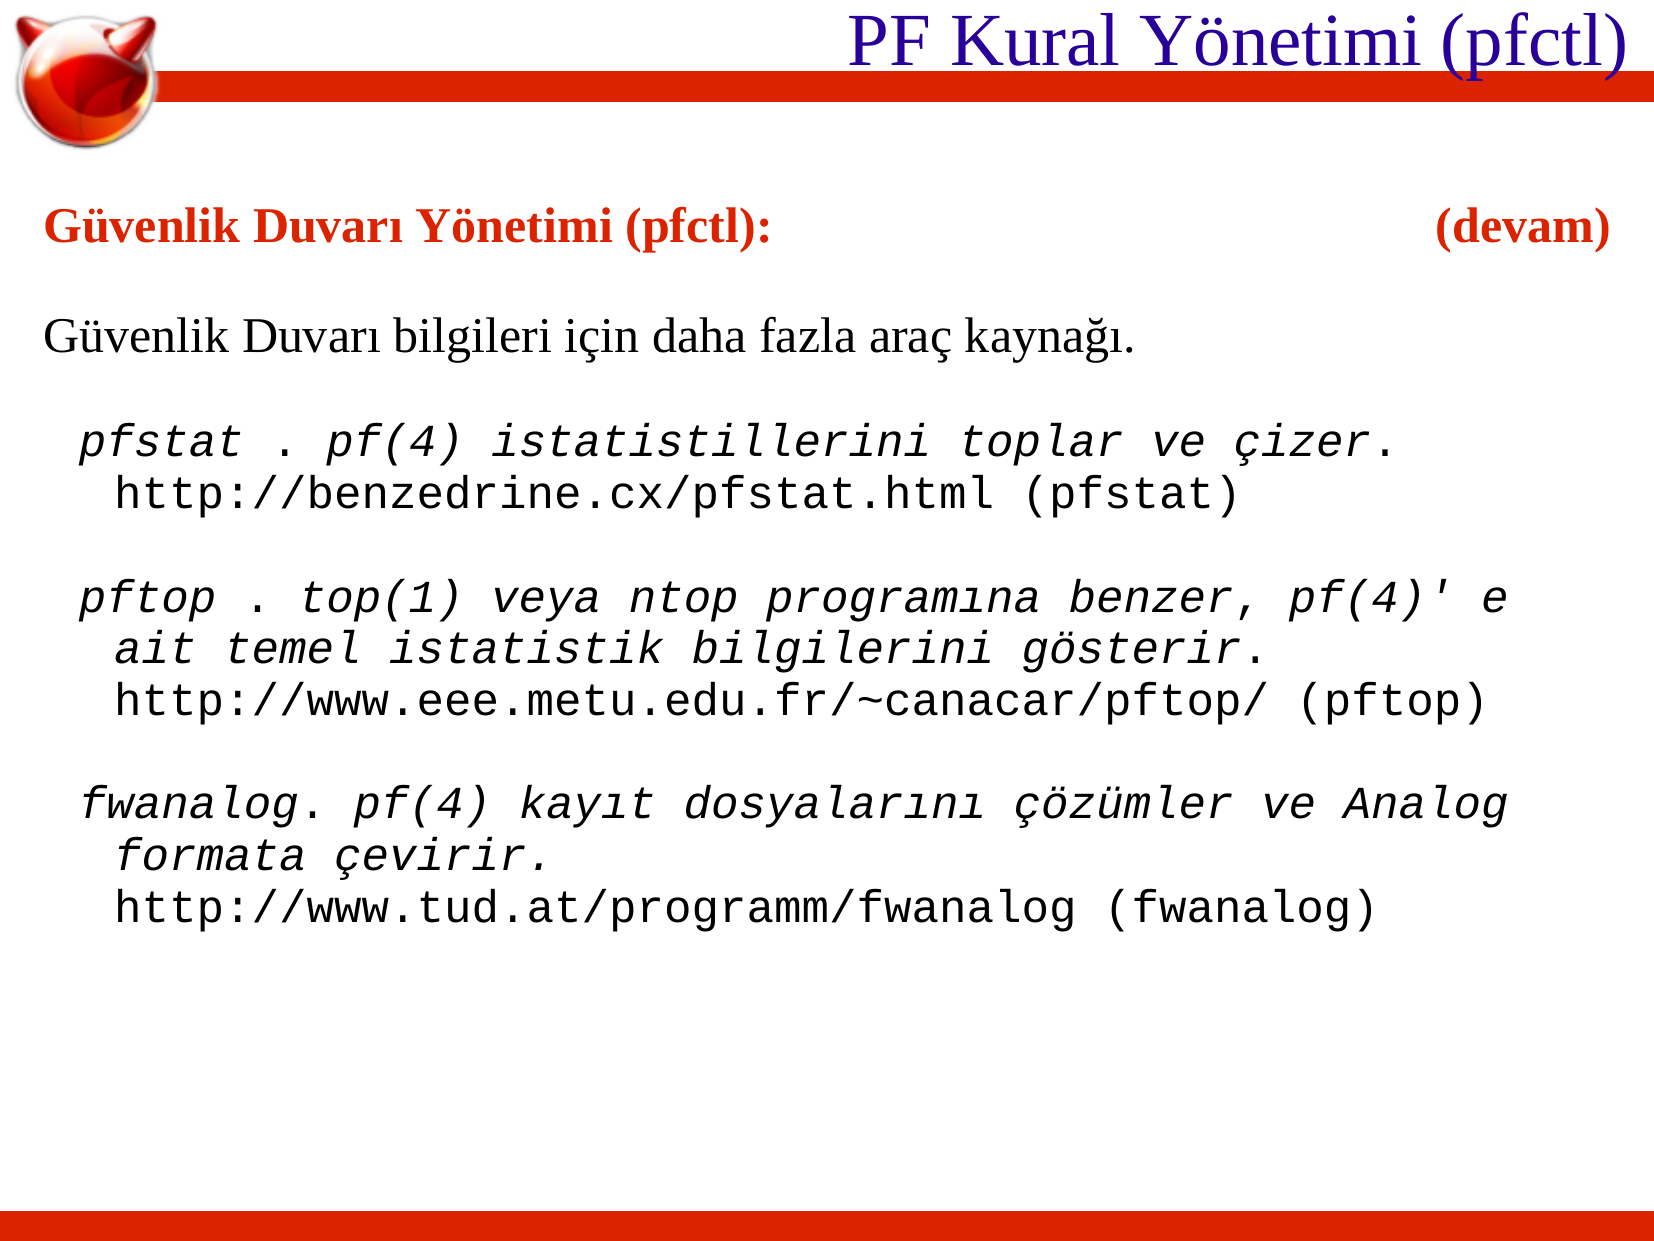

PF Kural Yönetimi (pfctl)
Güvenlik Duvarı Yönetimi (pfctl): (devam)
Güvenlik Duvarı bilgileri için daha fazla araç kaynağı.
pfstat . pf(4) istatistillerini toplar ve çizer. http://benzedrine.cx/pfstat.html (pfstat)
pftop . top(1) veya ntop programına benzer, pf(4)' e ait temel istatistik bilgilerini gösterir. http://www.eee.metu.edu.fr/~canacar/pftop/ (pftop)
fwanalog. pf(4) kayıt dosyalarını çözümler ve Analog formata çevirir. http://www.tud.at/programm/fwanalog (fwanalog)